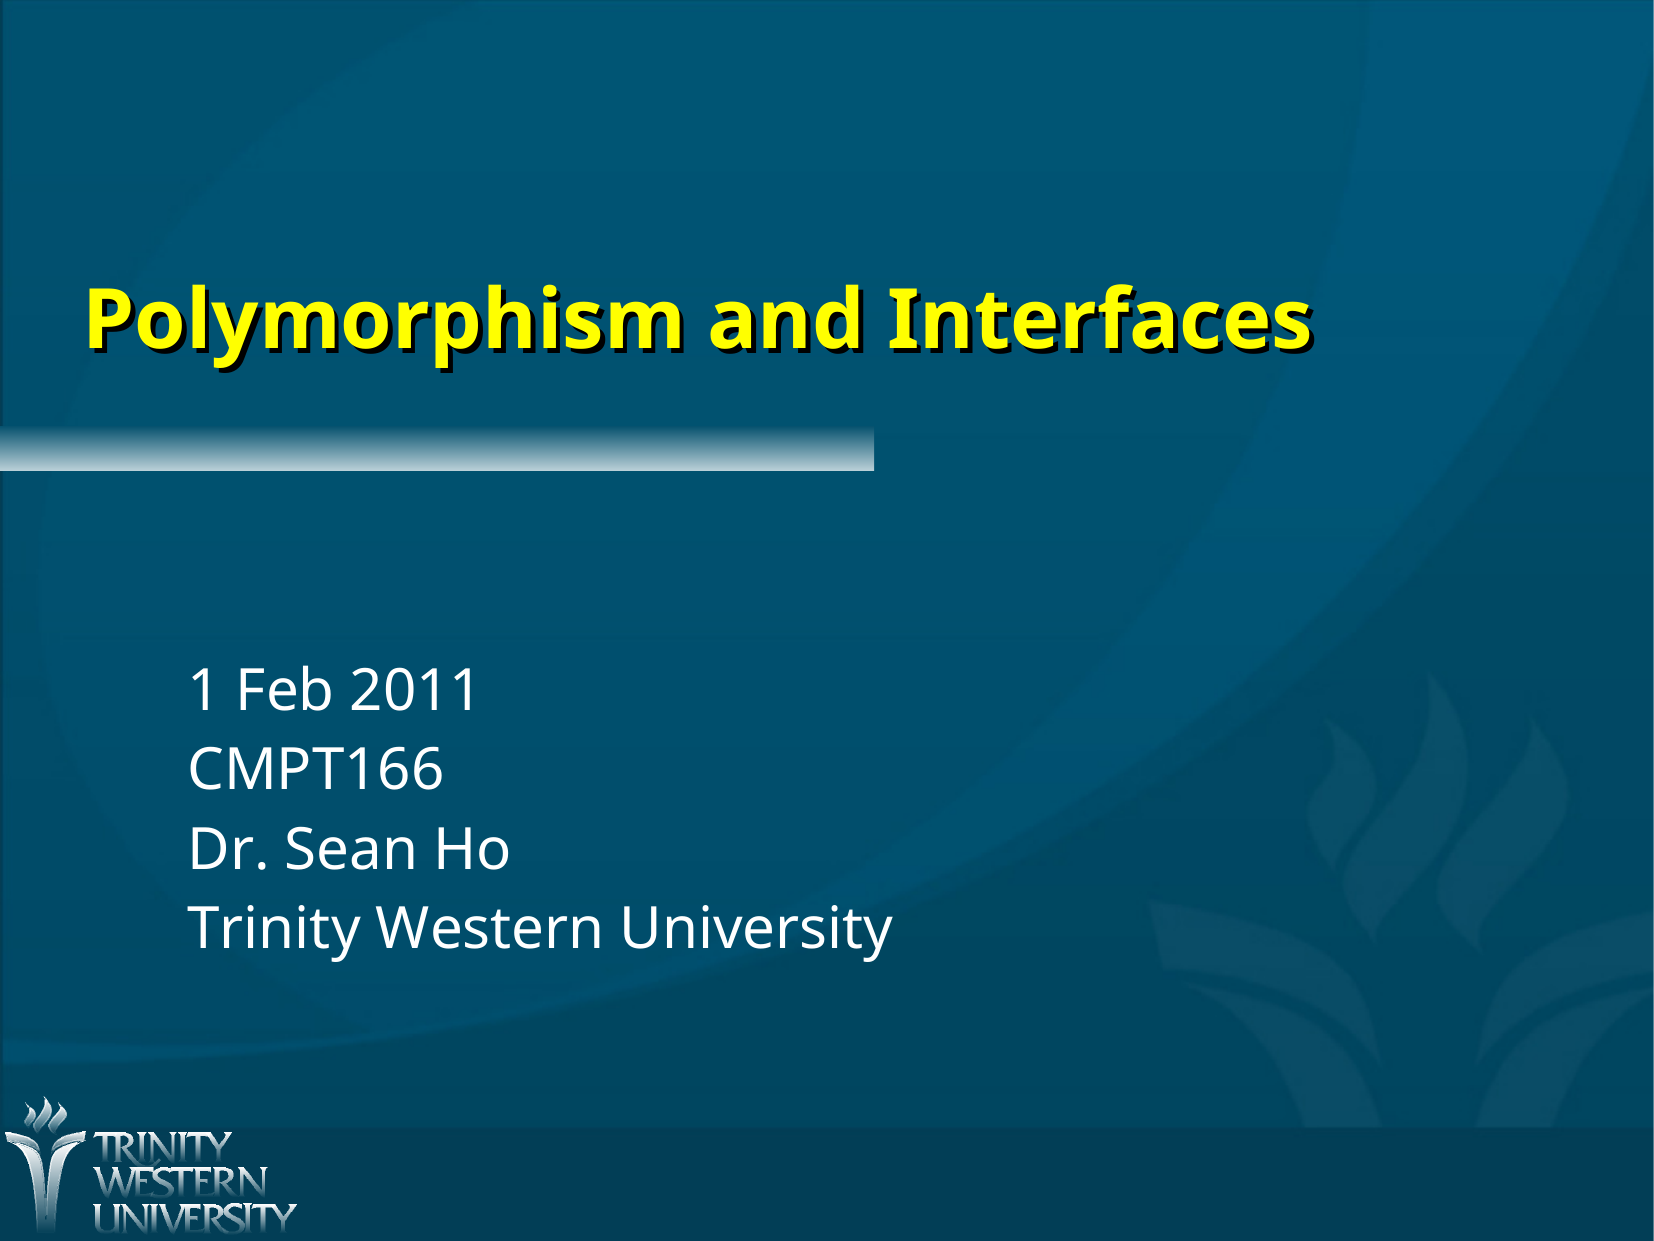

# Polymorphism and Interfaces
1 Feb 2011
CMPT166
Dr. Sean Ho
Trinity Western University